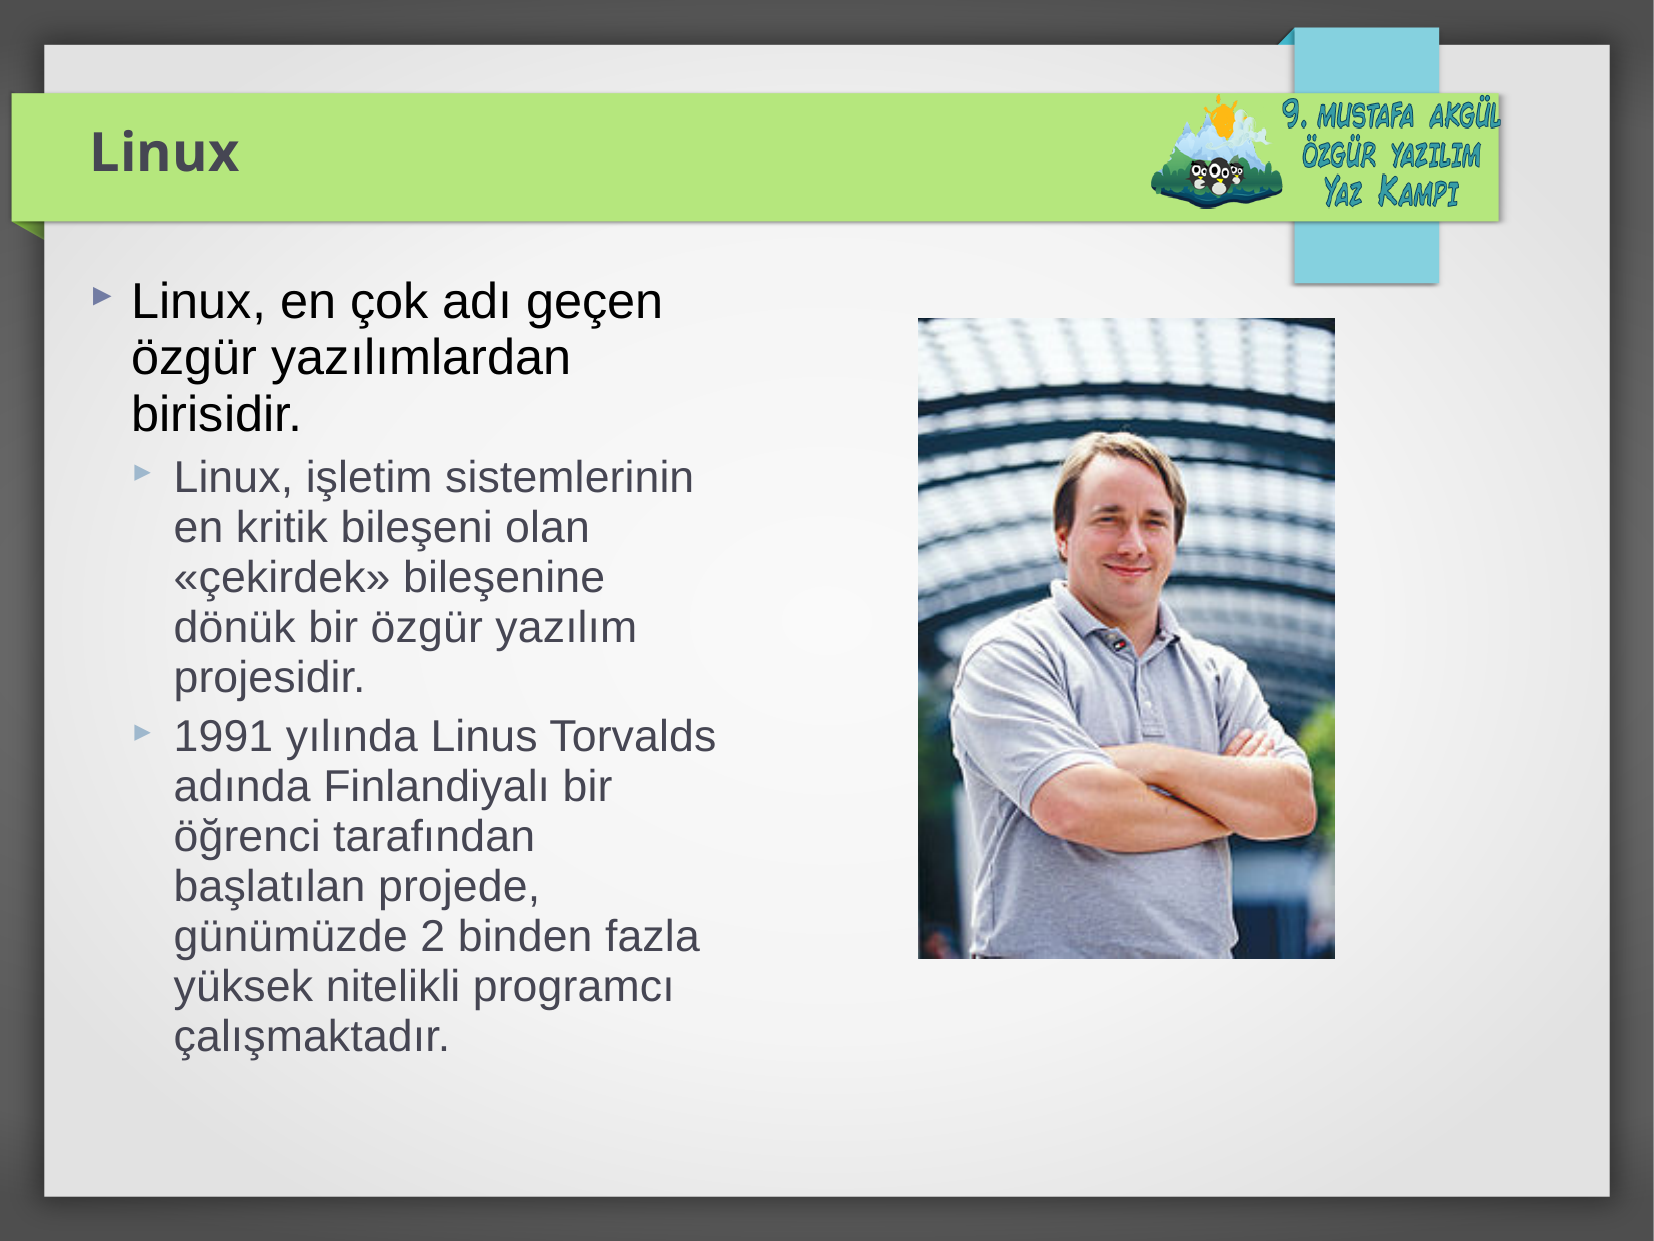

Linux
Linux, en çok adı geçen özgür yazılımlardan birisidir.
Linux, işletim sistemlerinin en kritik bileşeni olan «çekirdek» bileşenine dönük bir özgür yazılım projesidir.
1991 yılında Linus Torvalds adında Finlandiyalı bir öğrenci tarafından başlatılan projede, günümüzde 2 binden fazla yüksek nitelikli programcı çalışmaktadır.